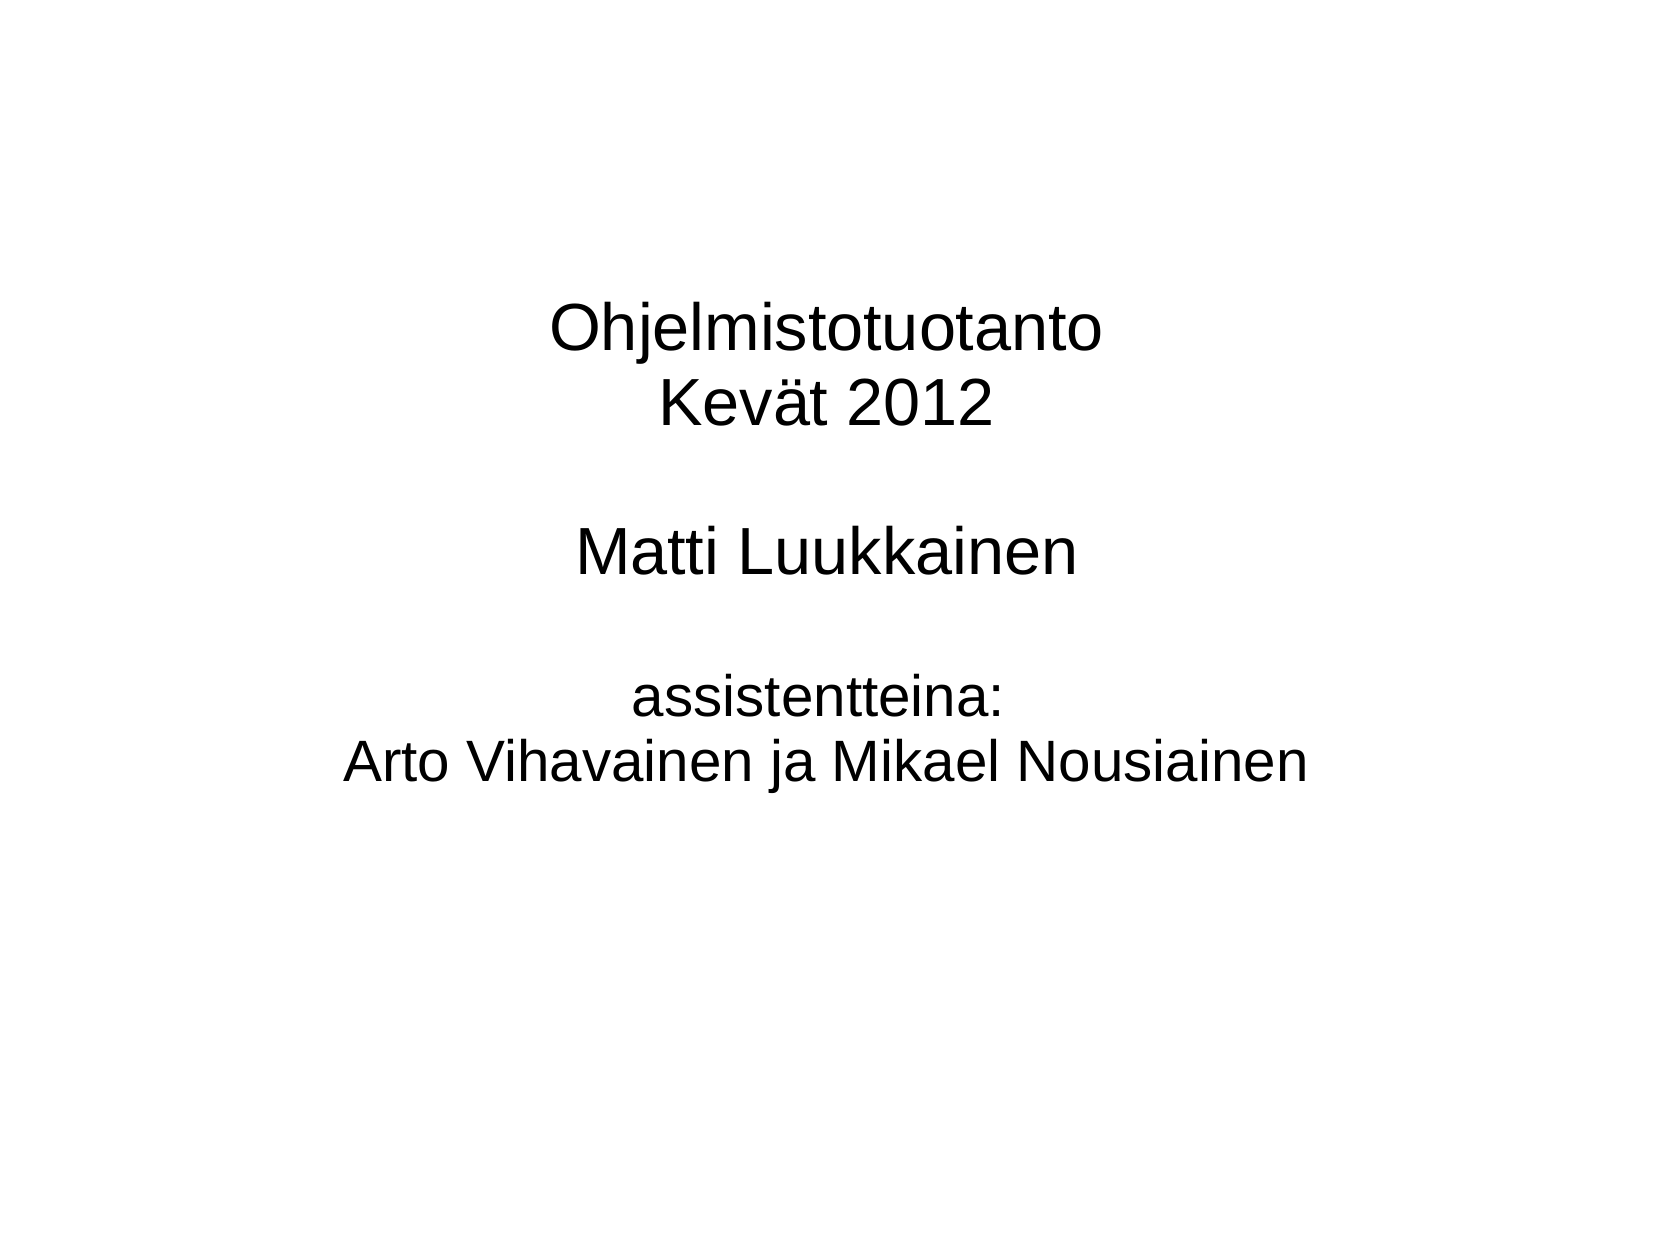

# Ohjelmistotuotanto
Kevät 2012
Matti Luukkainen
assistentteina:
Arto Vihavainen ja Mikael Nousiainen